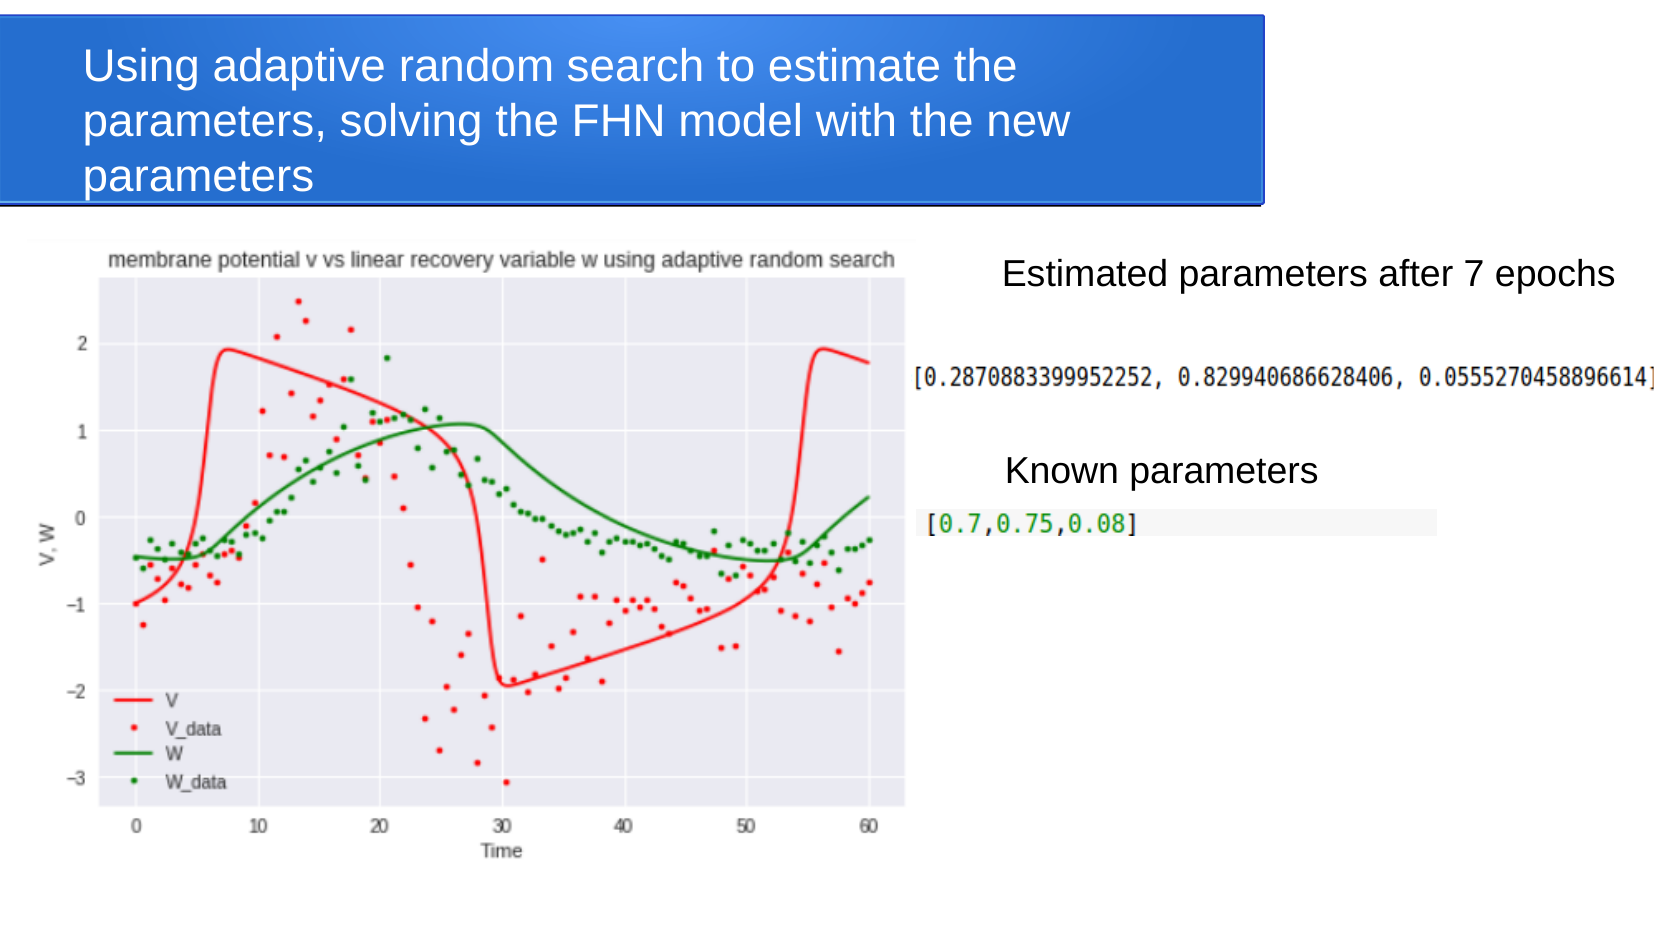

# Using adaptive random search to estimate the parameters, solving the FHN model with the new parameters
Estimated parameters after 7 epochs
Known parameters